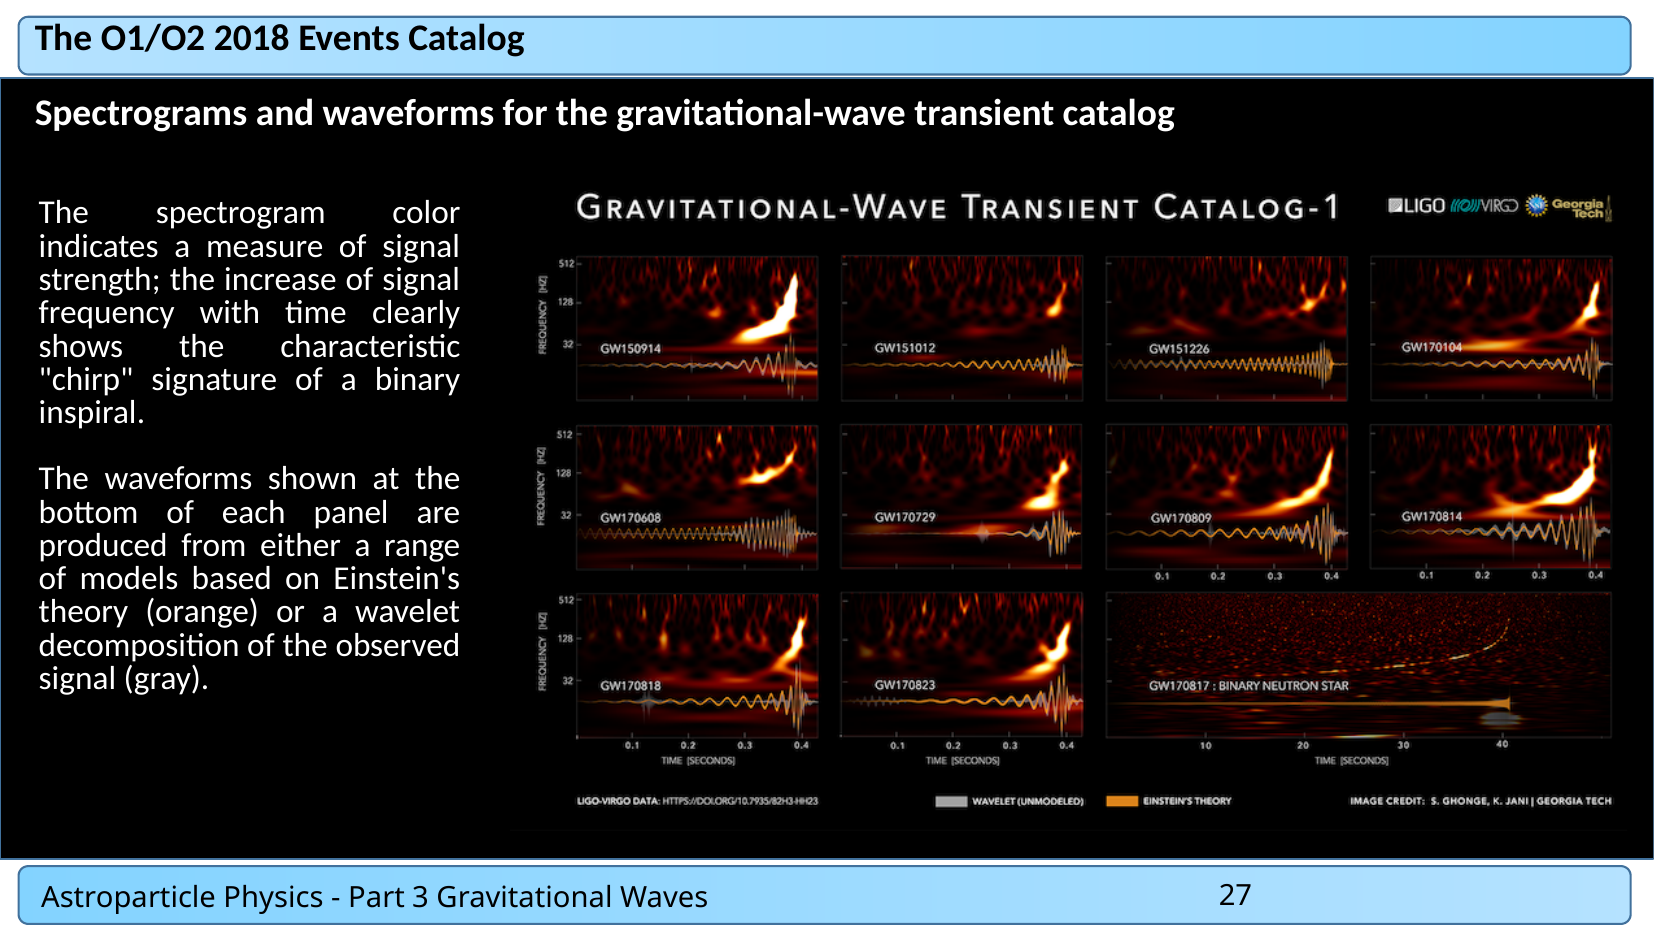

The O1/O2 2018 Events Catalog
Spectrograms and waveforms for the gravitational-wave transient catalog
The spectrogram color indicates a measure of signal strength; the increase of signal frequency with time clearly shows the characteristic "chirp" signature of a binary inspiral.
The waveforms shown at the bottom of each panel are produced from either a range of models based on Einstein's theory (orange) or a wavelet decomposition of the observed signal (gray).
Astroparticle Physics - Part 3 Gravitational Waves